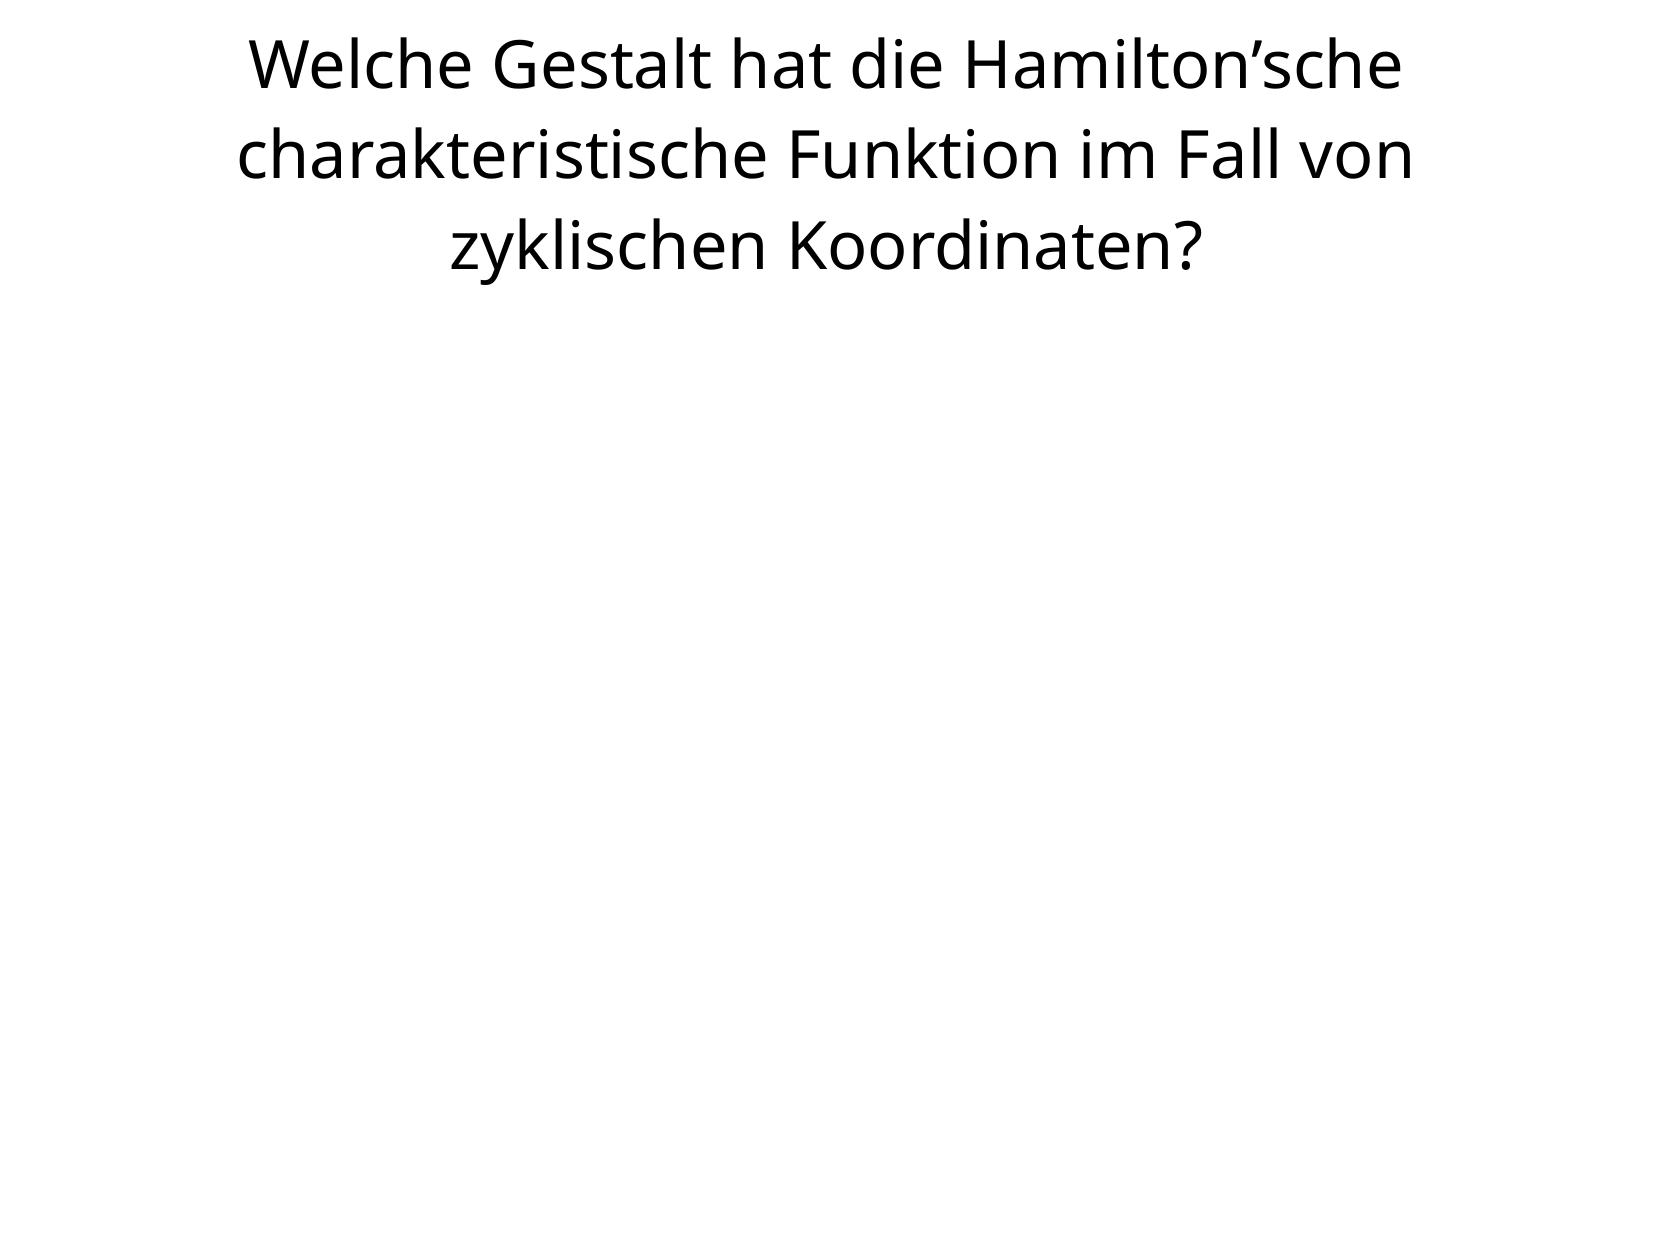

# Welche Gestalt hat die Hamilton’sche charakteristische Funktion im Fall von zyklischen Koordinaten?